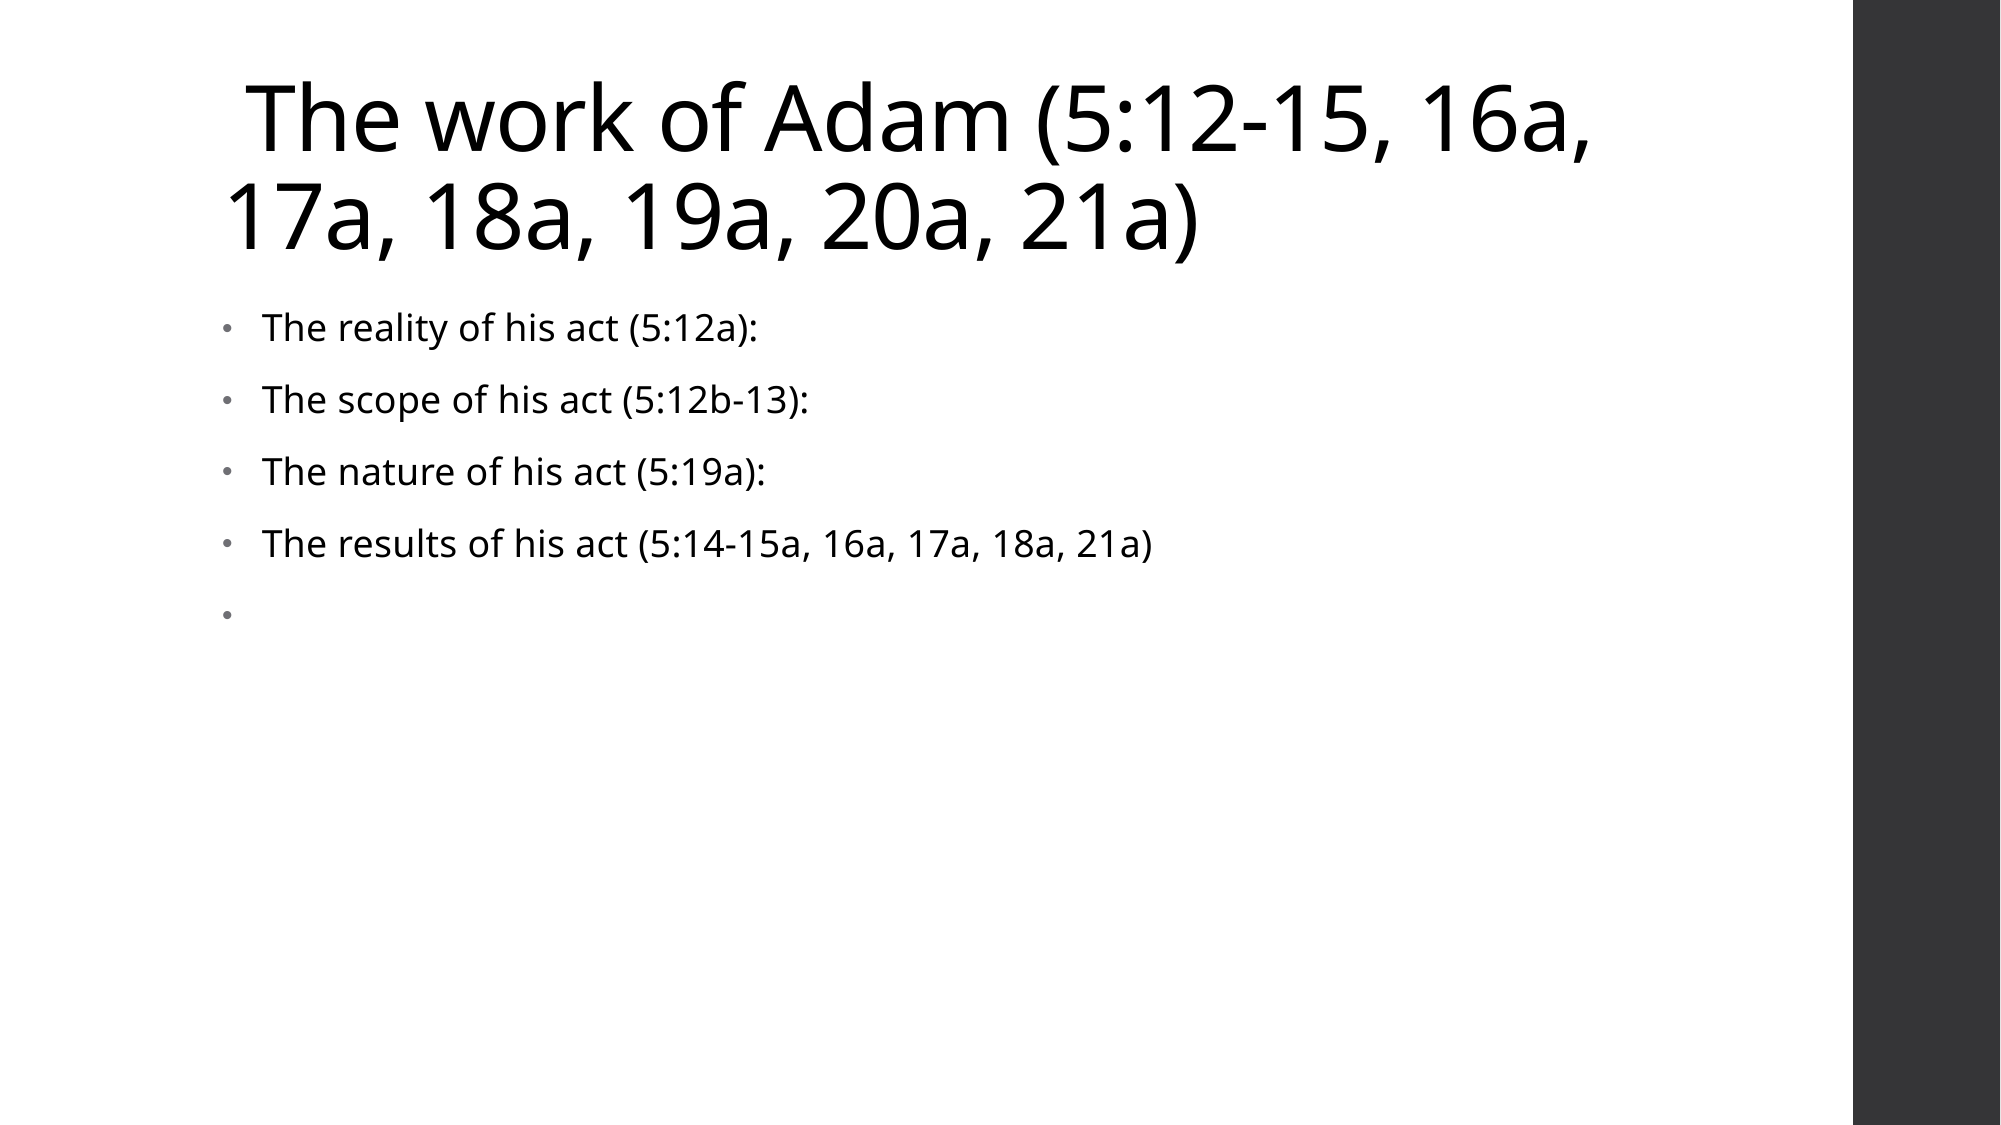

# The work of Adam (5:12-15, 16a, 17a, 18a, 19a, 20a, 21a)
 The reality of his act (5:12a):
 The scope of his act (5:12b-13):
 The nature of his act (5:19a):
 The results of his act (5:14-15a, 16a, 17a, 18a, 21a)